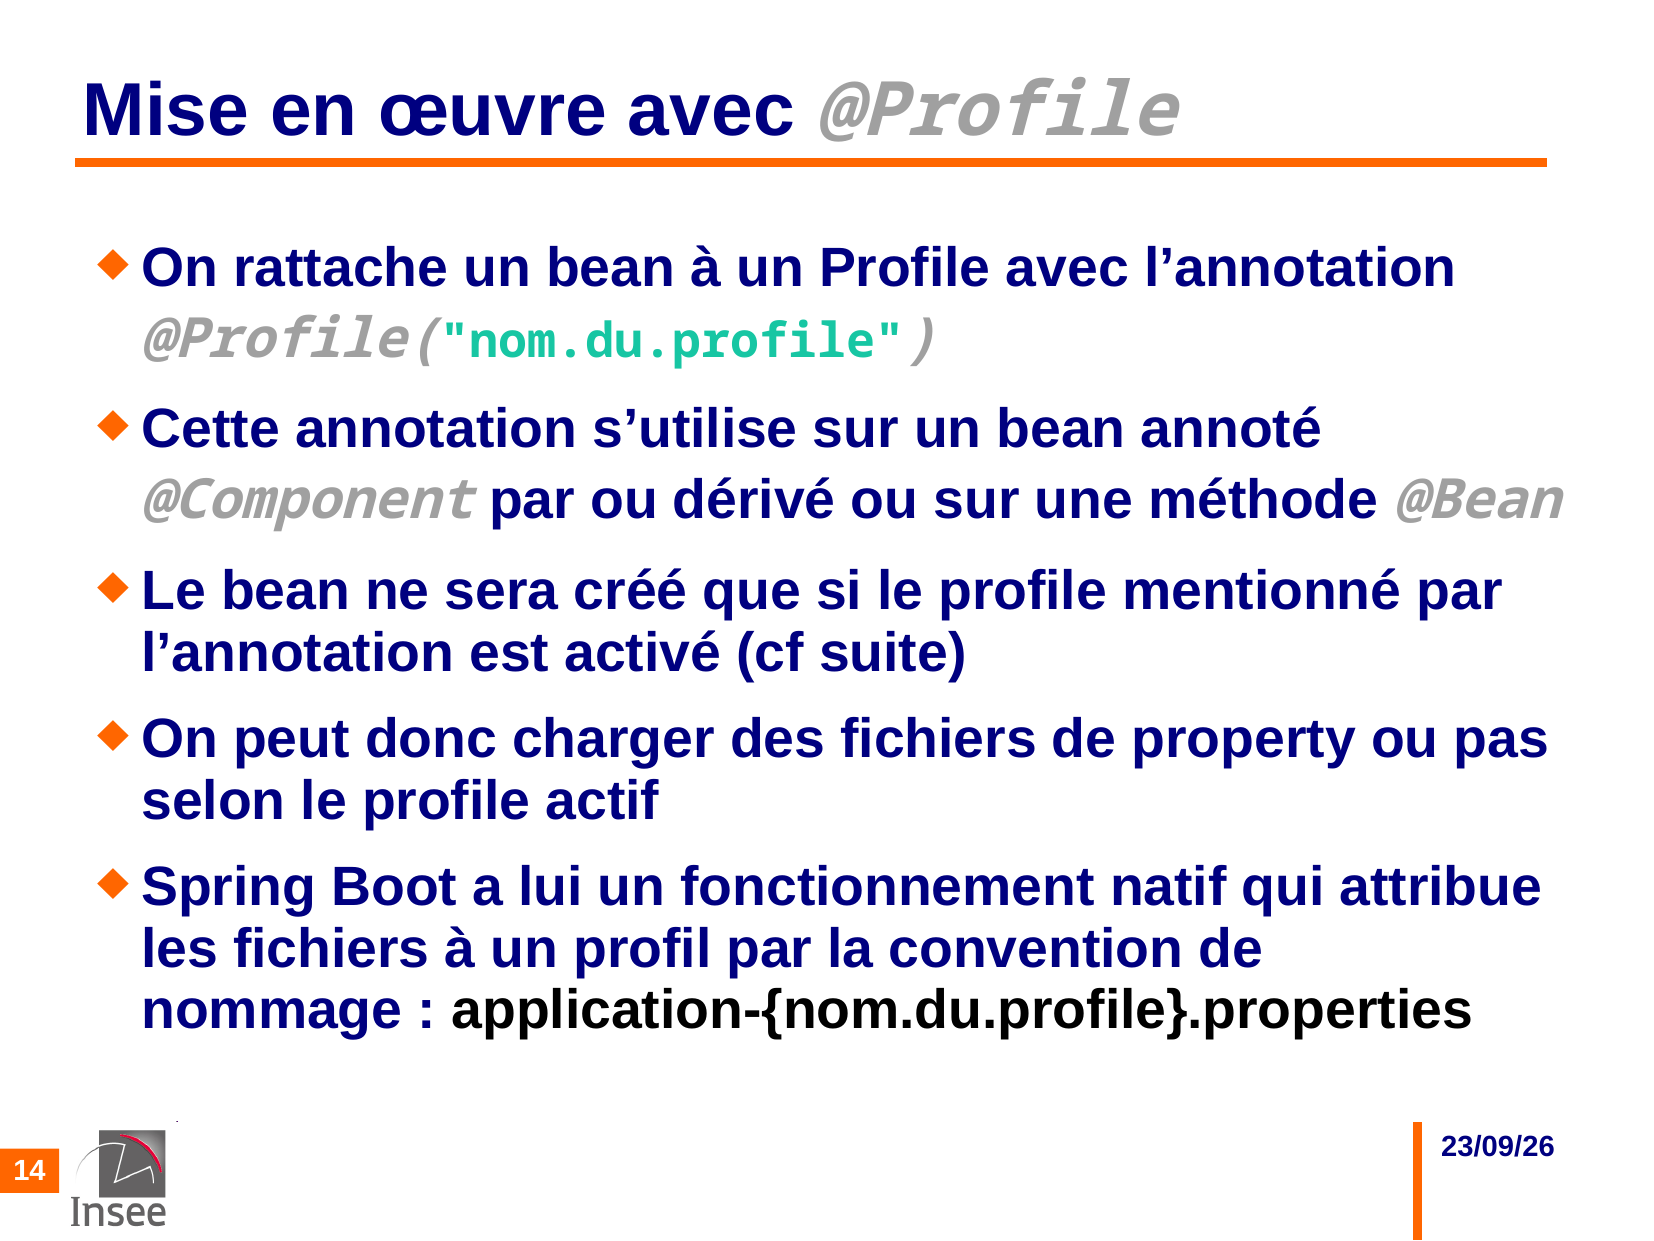

# Mise en œuvre avec @Profile
On rattache un bean à un Profile avec l’annotation @Profile("nom.du.profile")
Cette annotation s’utilise sur un bean annoté @Component par ou dérivé ou sur une méthode @Bean
Le bean ne sera créé que si le profile mentionné par l’annotation est activé (cf suite)
On peut donc charger des fichiers de property ou pas selon le profile actif
Spring Boot a lui un fonctionnement natif qui attribue les fichiers à un profil par la convention de nommage : application-{nom.du.profile}.properties
14